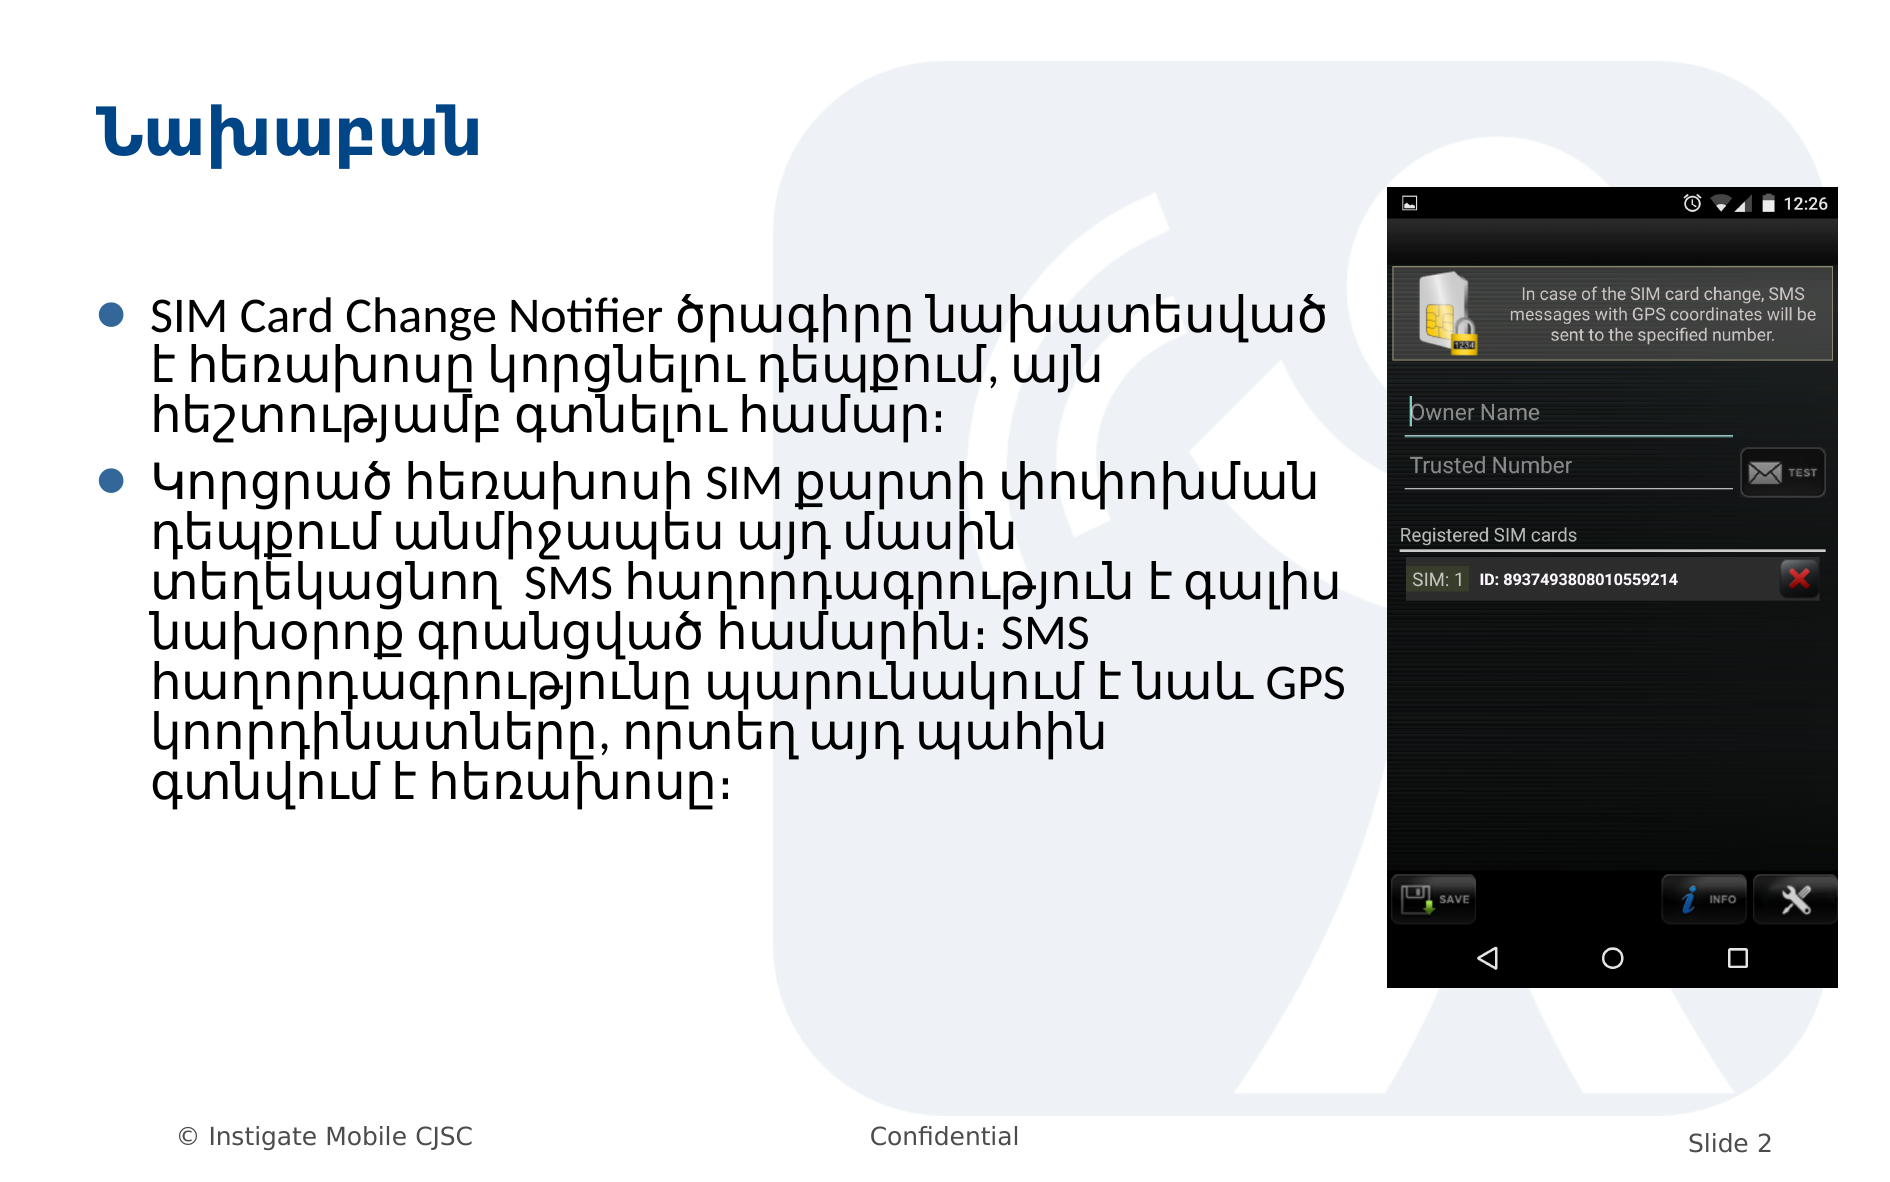

# Նախաբան
SIM Card Change Notifier ծրագիրը նախատեսված է հեռախոսը կորցնելու դեպքում, այն հեշտությամբ գտնելու համար։
Կորցրած հեռախոսի SIM քարտի փոփոխման դեպքում անմիջապես այդ մասին տեղեկացնող SMS հաղորդագրություն է գալիս նախօրոք գրանցված համարին։ SMS հաղորդագրությունը պարունակում է նաև GPS կոորդինատները, որտեղ այդ պահին գտնվում է հեռախոսը։